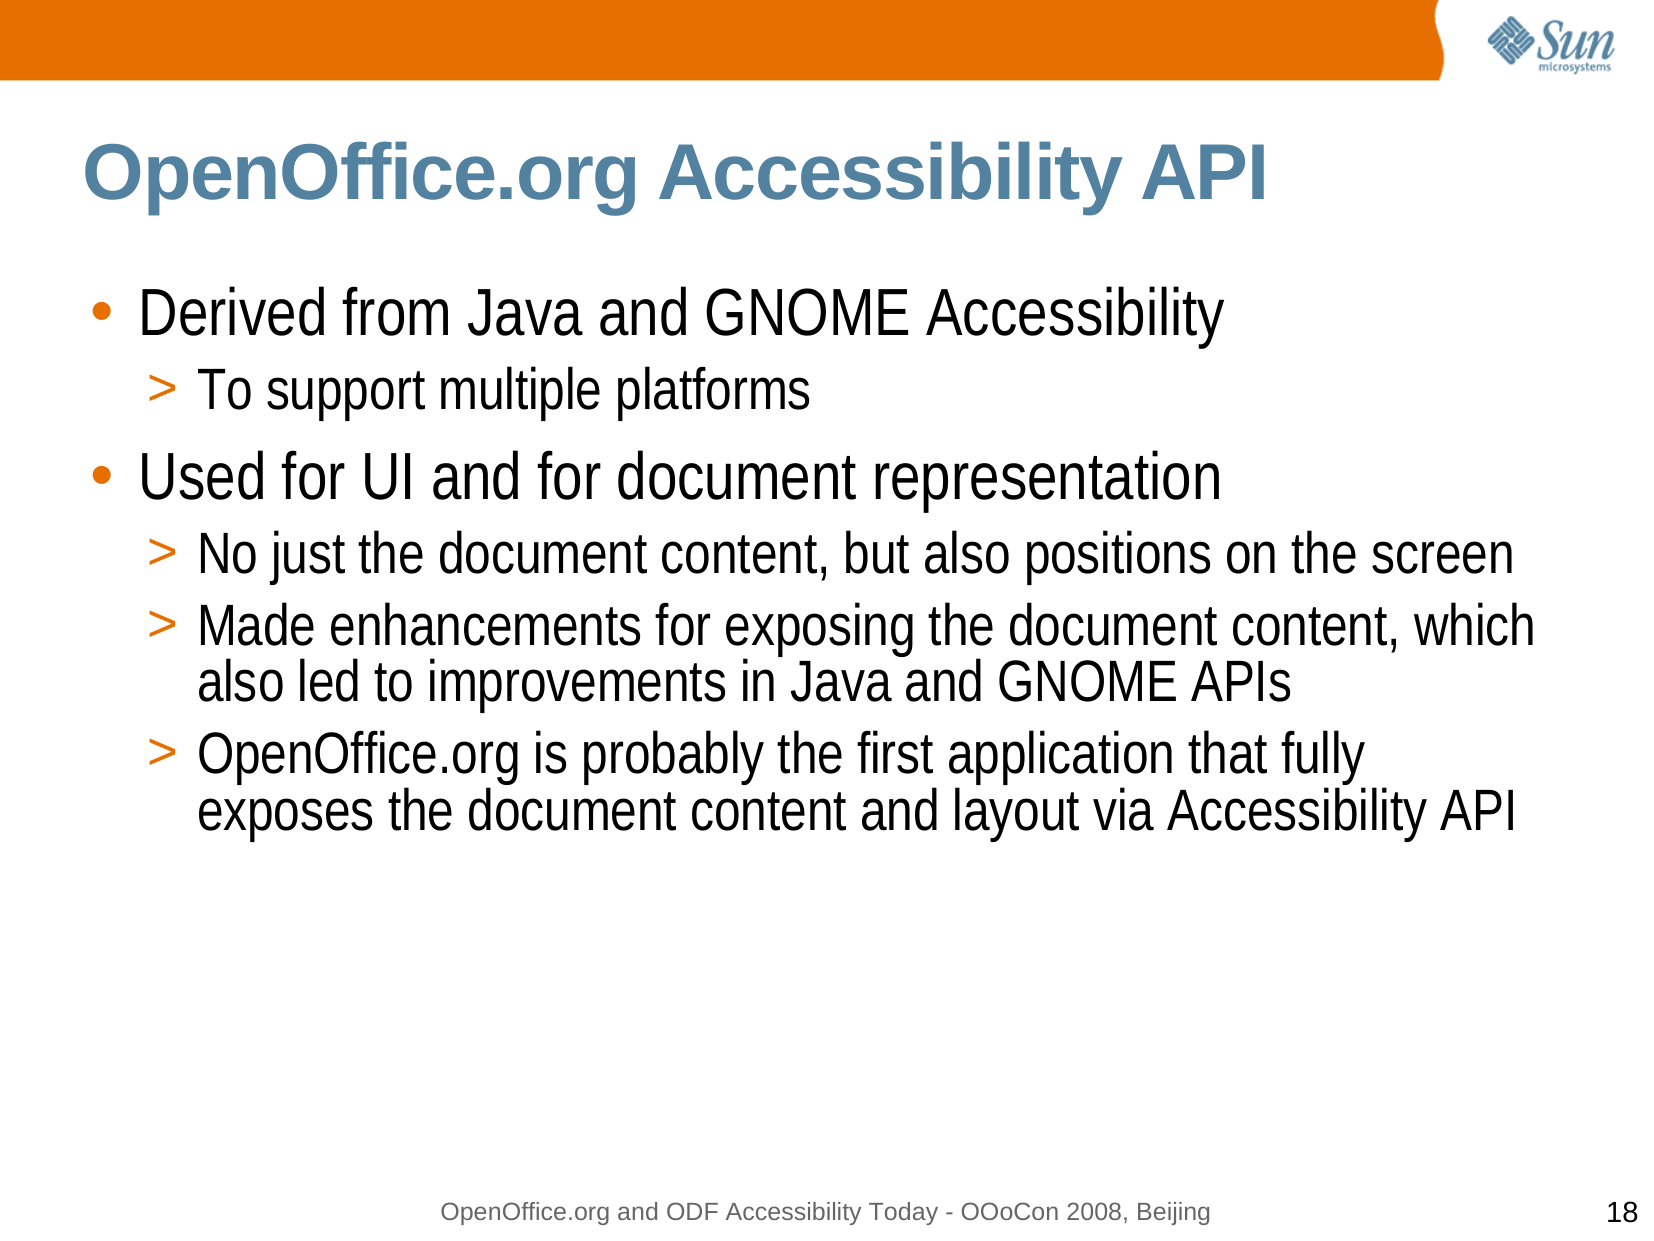

# OpenOffice.org Accessibility API
Derived from Java and GNOME Accessibility
To support multiple platforms
Used for UI and for document representation
No just the document content, but also positions on the screen
Made enhancements for exposing the document content, which also led to improvements in Java and GNOME APIs
OpenOffice.org is probably the first application that fully exposes the document content and layout via Accessibility API